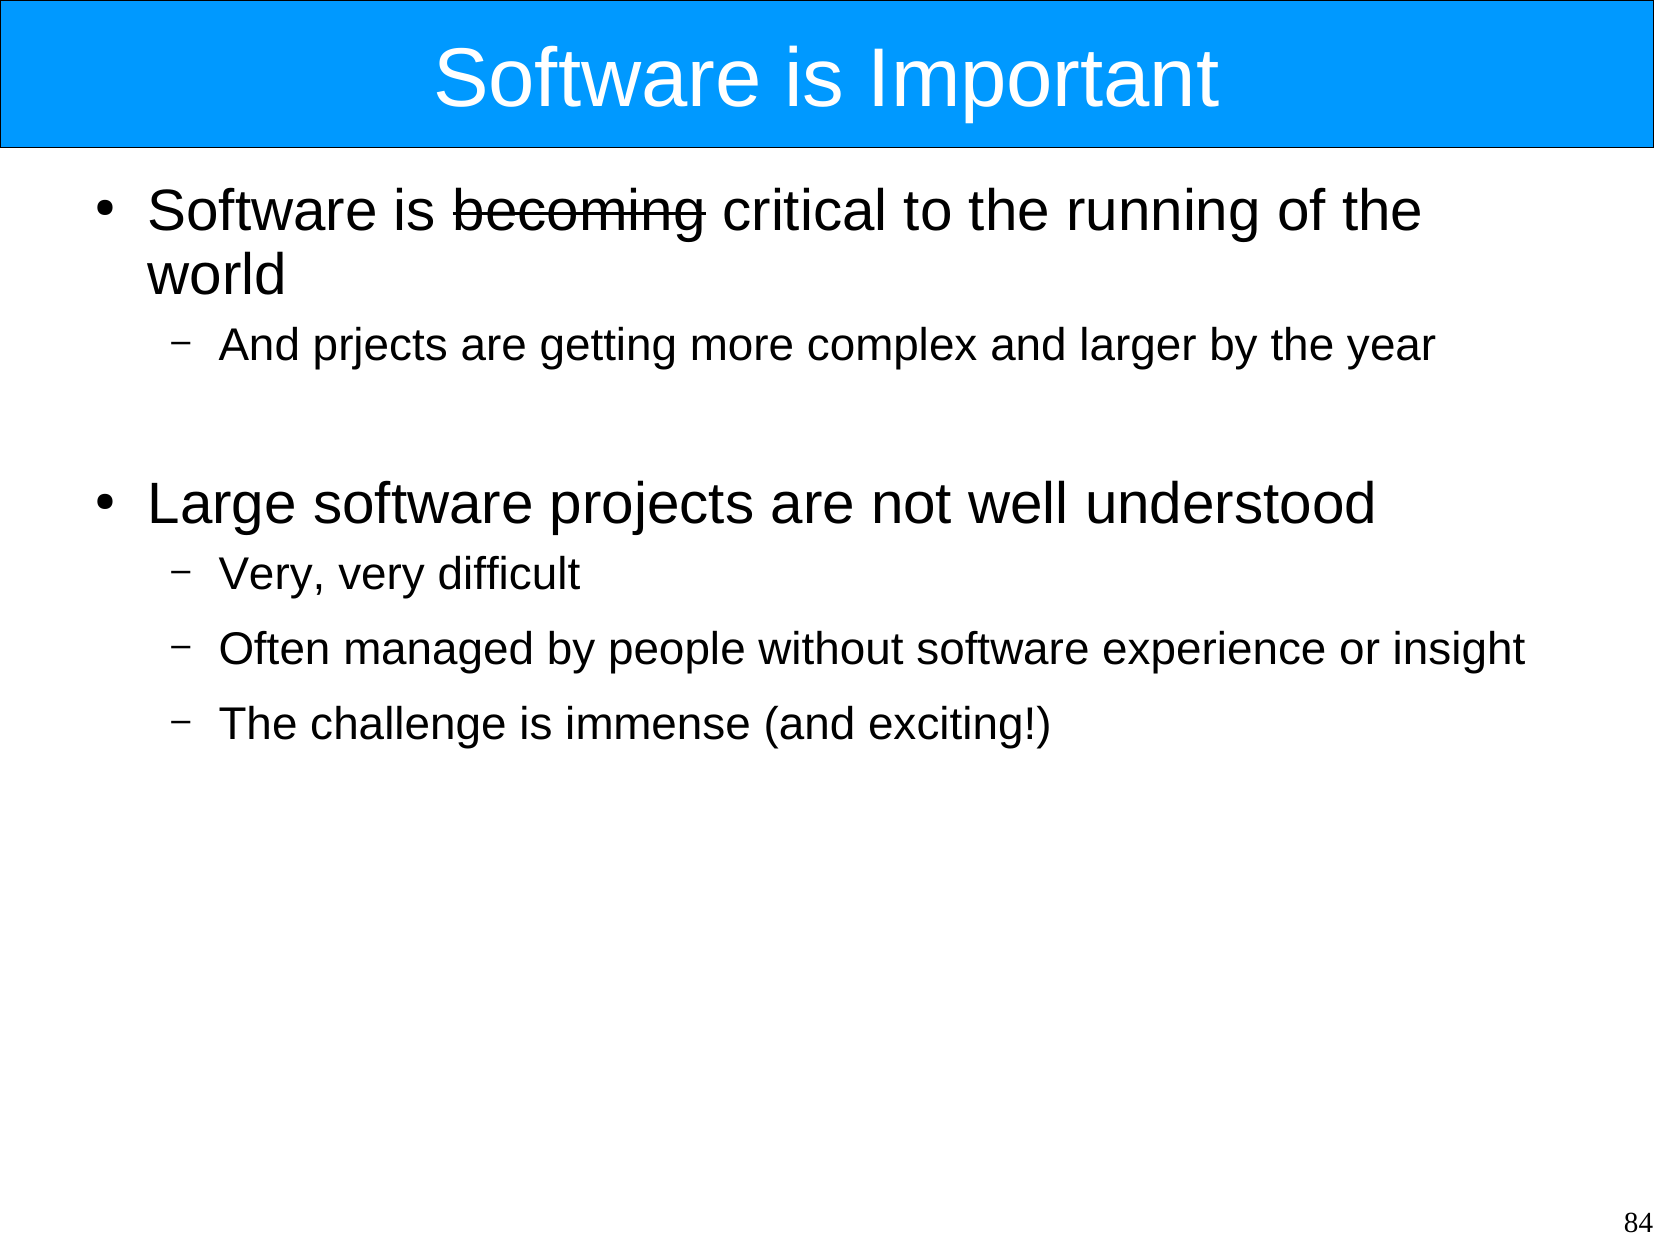

# Software is Important
Software is becoming critical to the running of the world
And prjects are getting more complex and larger by the year
Large software projects are not well understood
Very, very difficult
Often managed by people without software experience or insight
The challenge is immense (and exciting!)
84